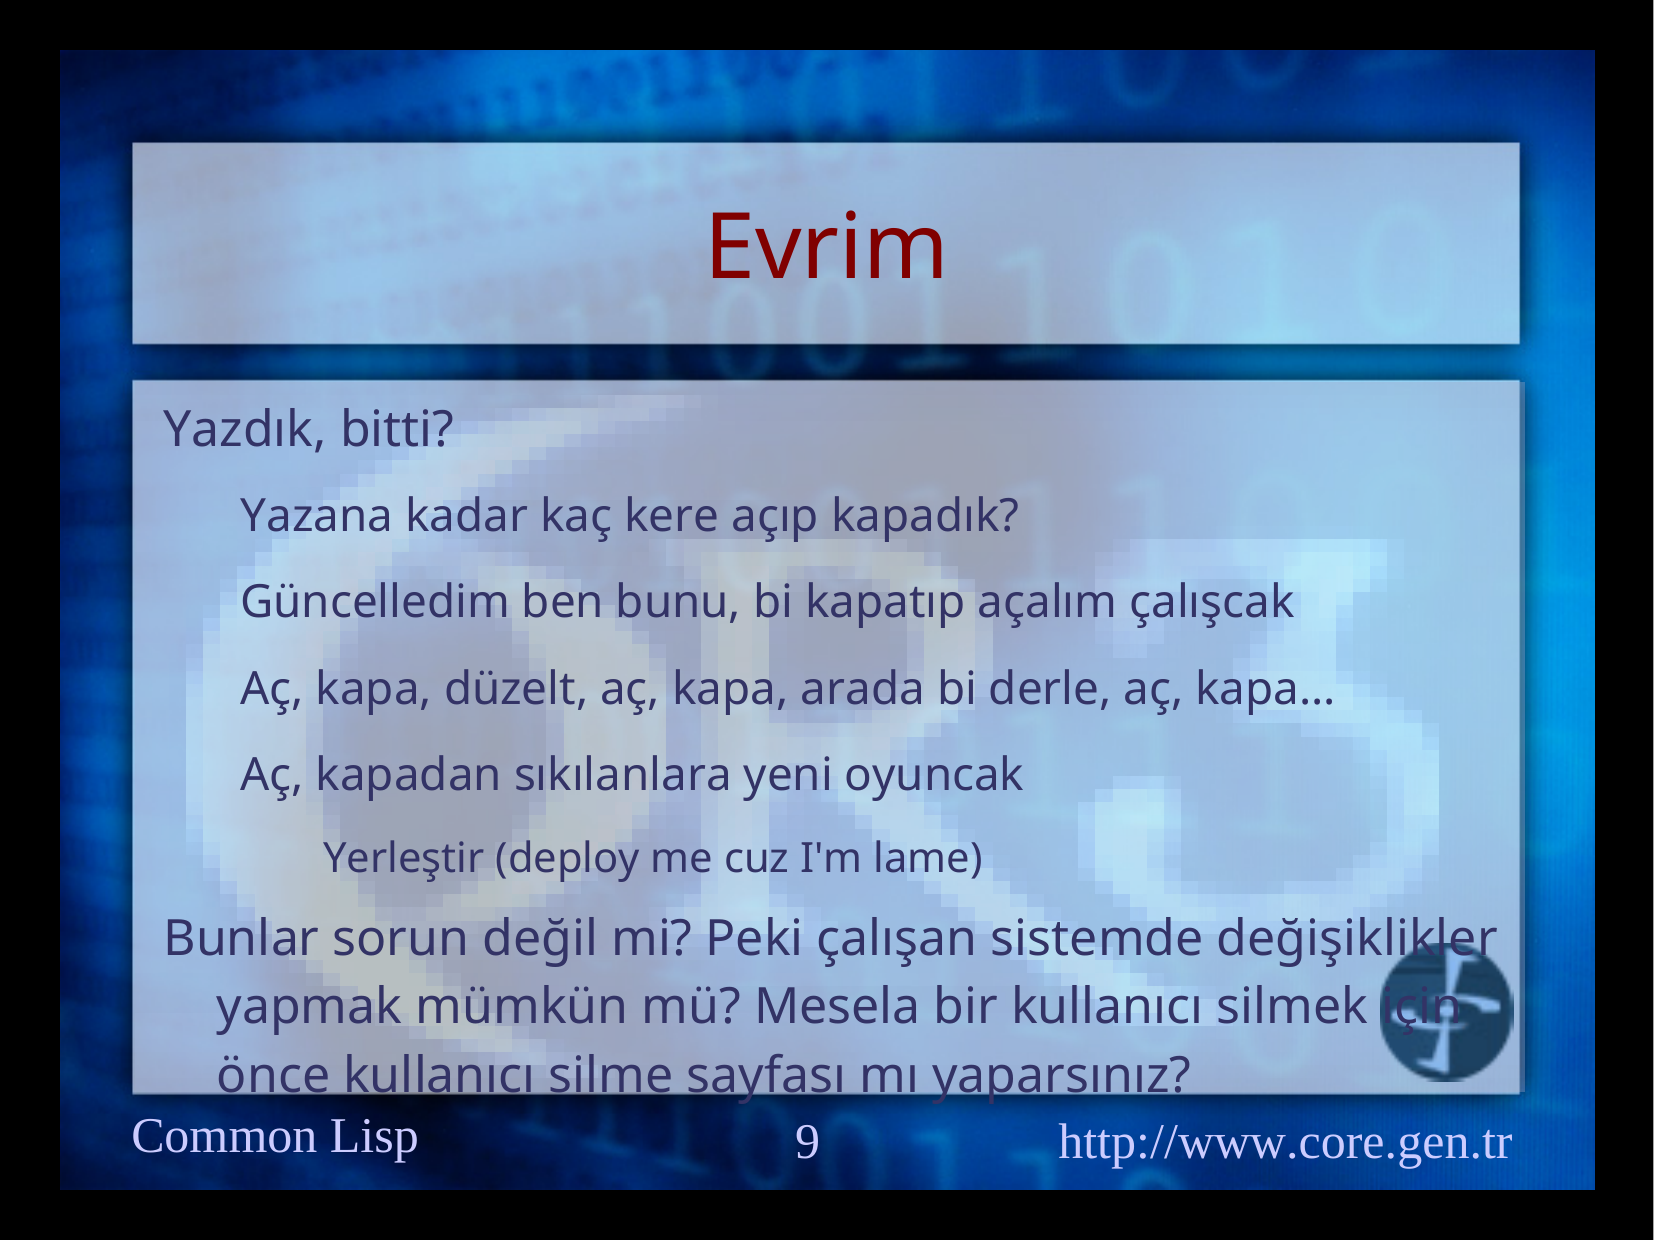

# Evrim
Yazdık, bitti?
Yazana kadar kaç kere açıp kapadık?
Güncelledim ben bunu, bi kapatıp açalım çalışcak
Aç, kapa, düzelt, aç, kapa, arada bi derle, aç, kapa...
Aç, kapadan sıkılanlara yeni oyuncak
Yerleştir (deploy me cuz I'm lame)
Bunlar sorun değil mi? Peki çalışan sistemde değişiklikler yapmak mümkün mü? Mesela bir kullanıcı silmek için önce kullanıcı silme sayfası mı yaparsınız?